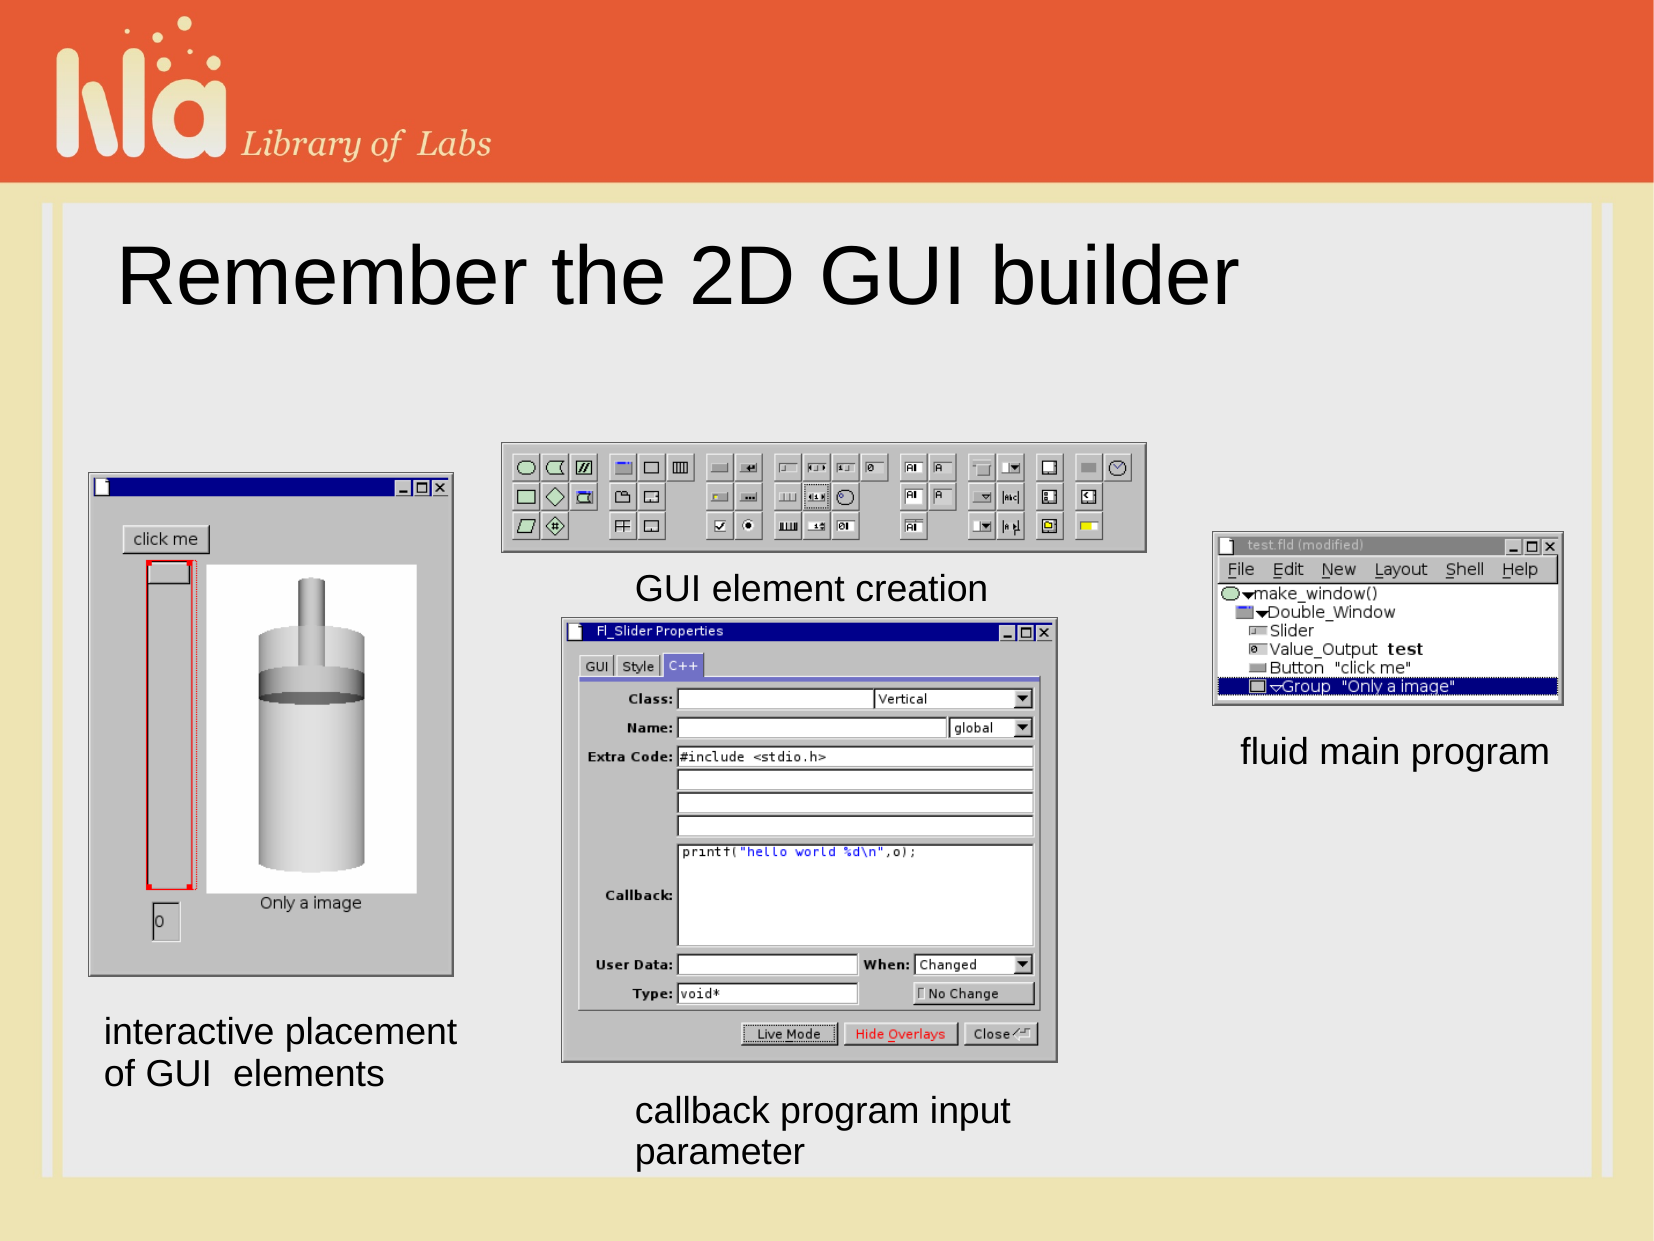

Remember the 2D GUI builder
GUI element creation
fluid main program
interactive placement
of GUI elements
callback program input
parameter